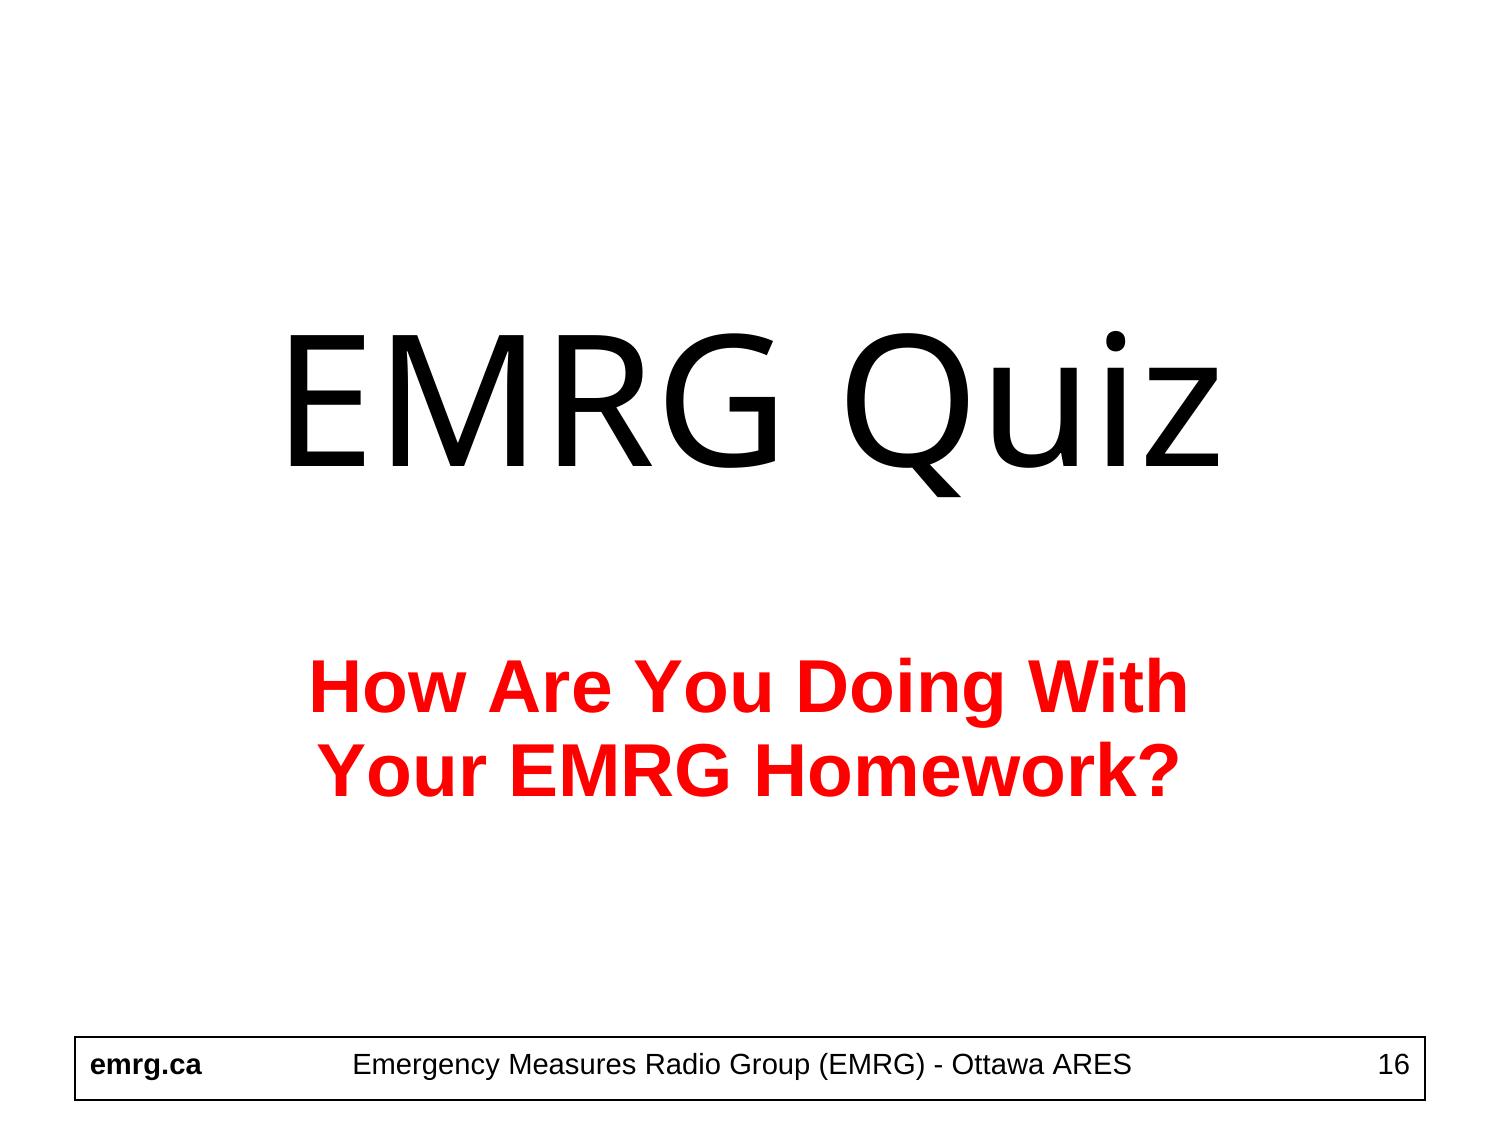

# EMRG Quiz
How Are You Doing With Your EMRG Homework?
Emergency Measures Radio Group (EMRG) - Ottawa ARES